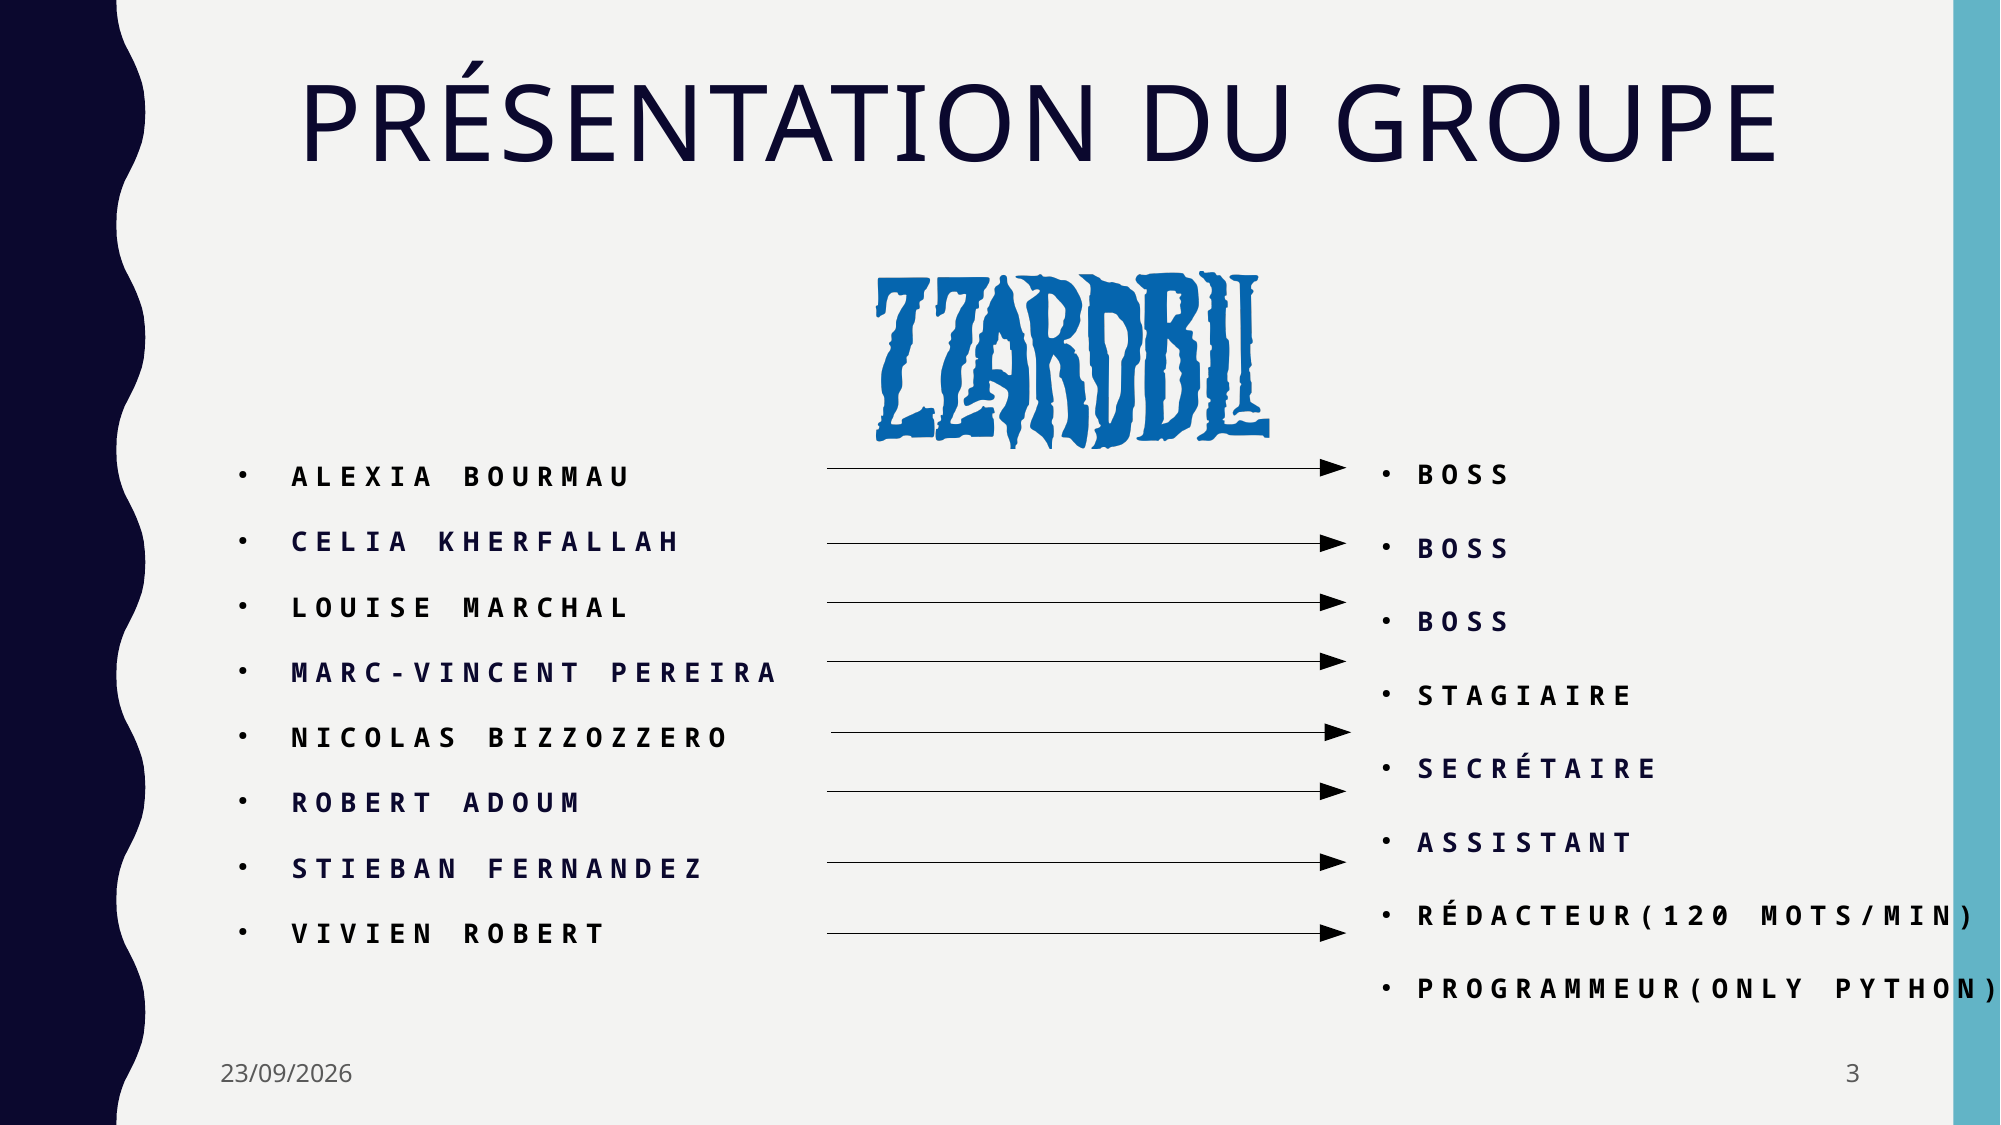

# Présentation du groupe
BOSS
BOSS
BOSS
Stagiaire
Secrétaire
Assistant
Rédacteur(120 mots/min)
Programmeur(only python)
Alexia BOURMAU
Celia KHERFALLAH
Louise MARCHAL
Marc-Vincent PEREIRA
Nicolas BIZZOZZERO
Robert ADOUM
Stieban FERNANDEZ
Vivien ROBERT